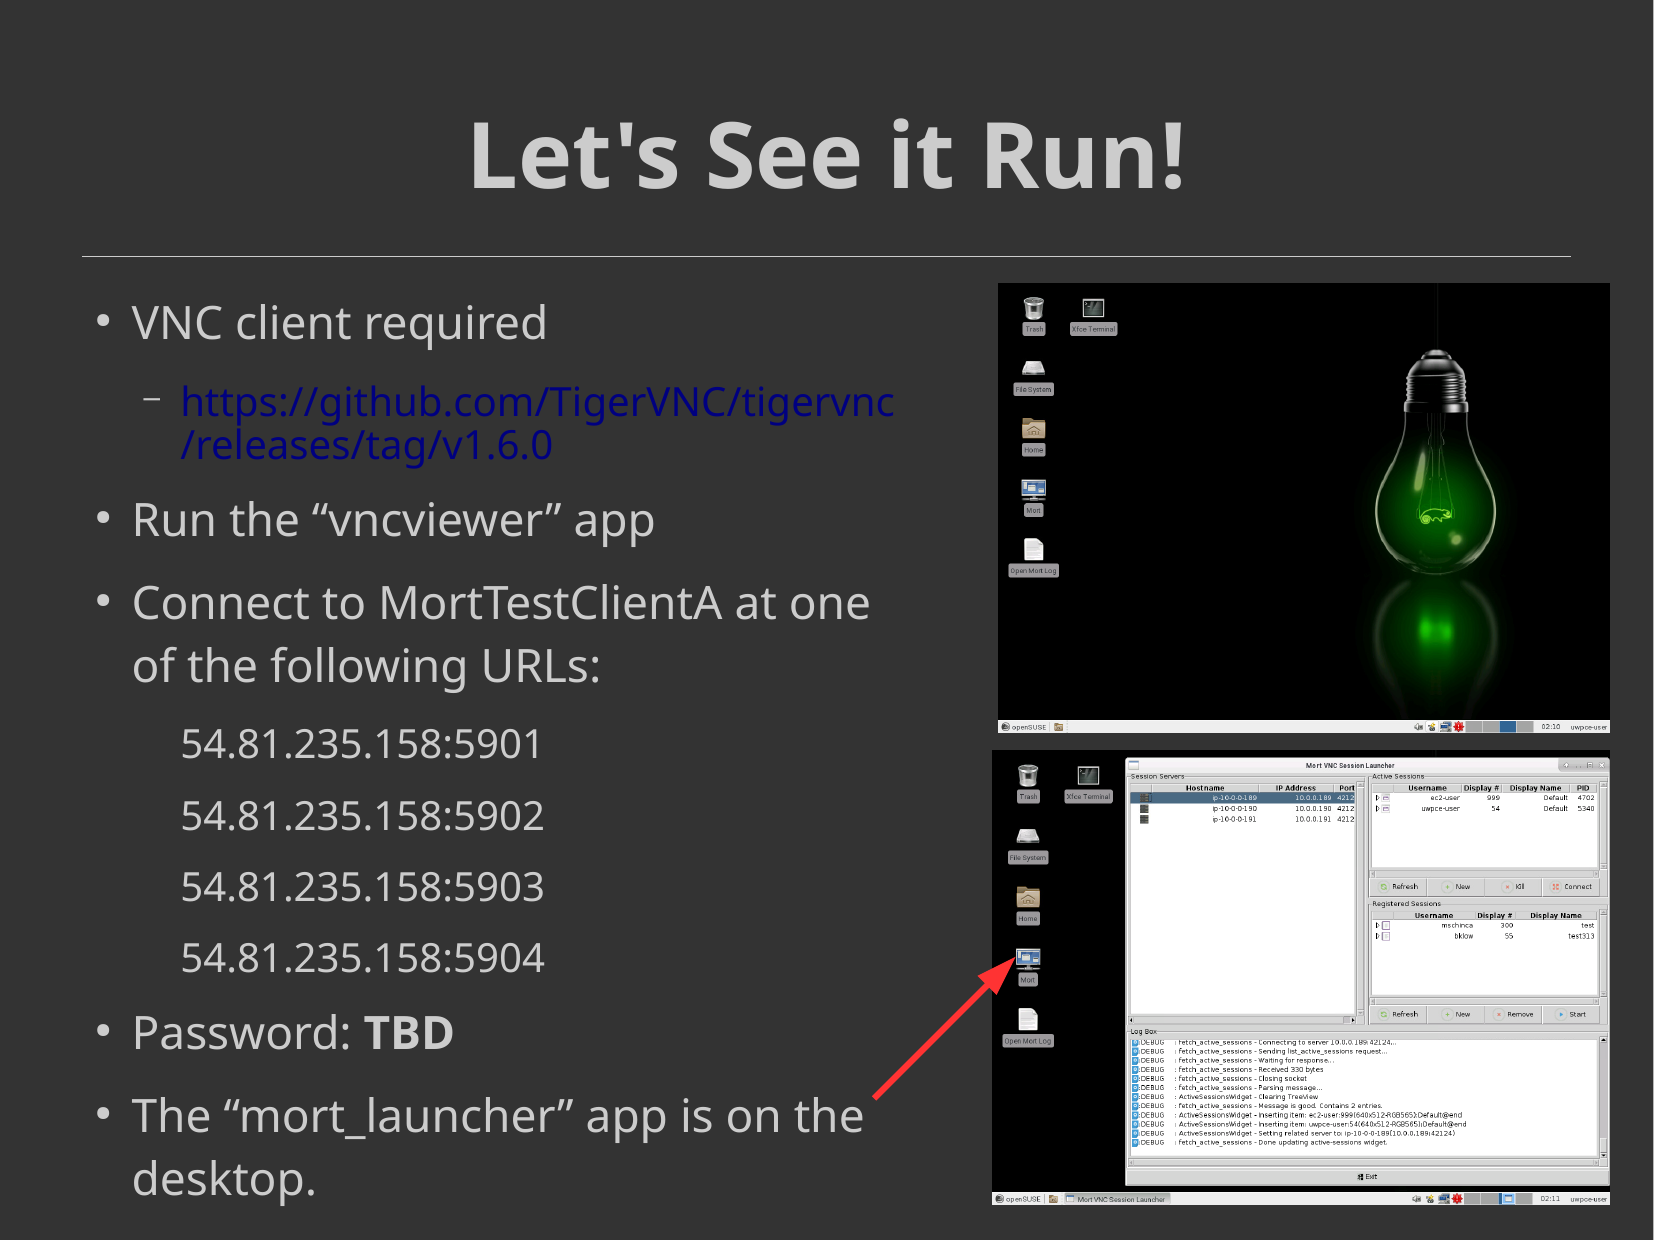

# Let's See it Run!
VNC client required
https://github.com/TigerVNC/tigervnc/releases/tag/v1.6.0
Run the “vncviewer” app
Connect to MortTestClientA at one of the following URLs:
54.81.235.158:5901
54.81.235.158:5902
54.81.235.158:5903
54.81.235.158:5904
Password: TBD
The “mort_launcher” app is on the desktop.